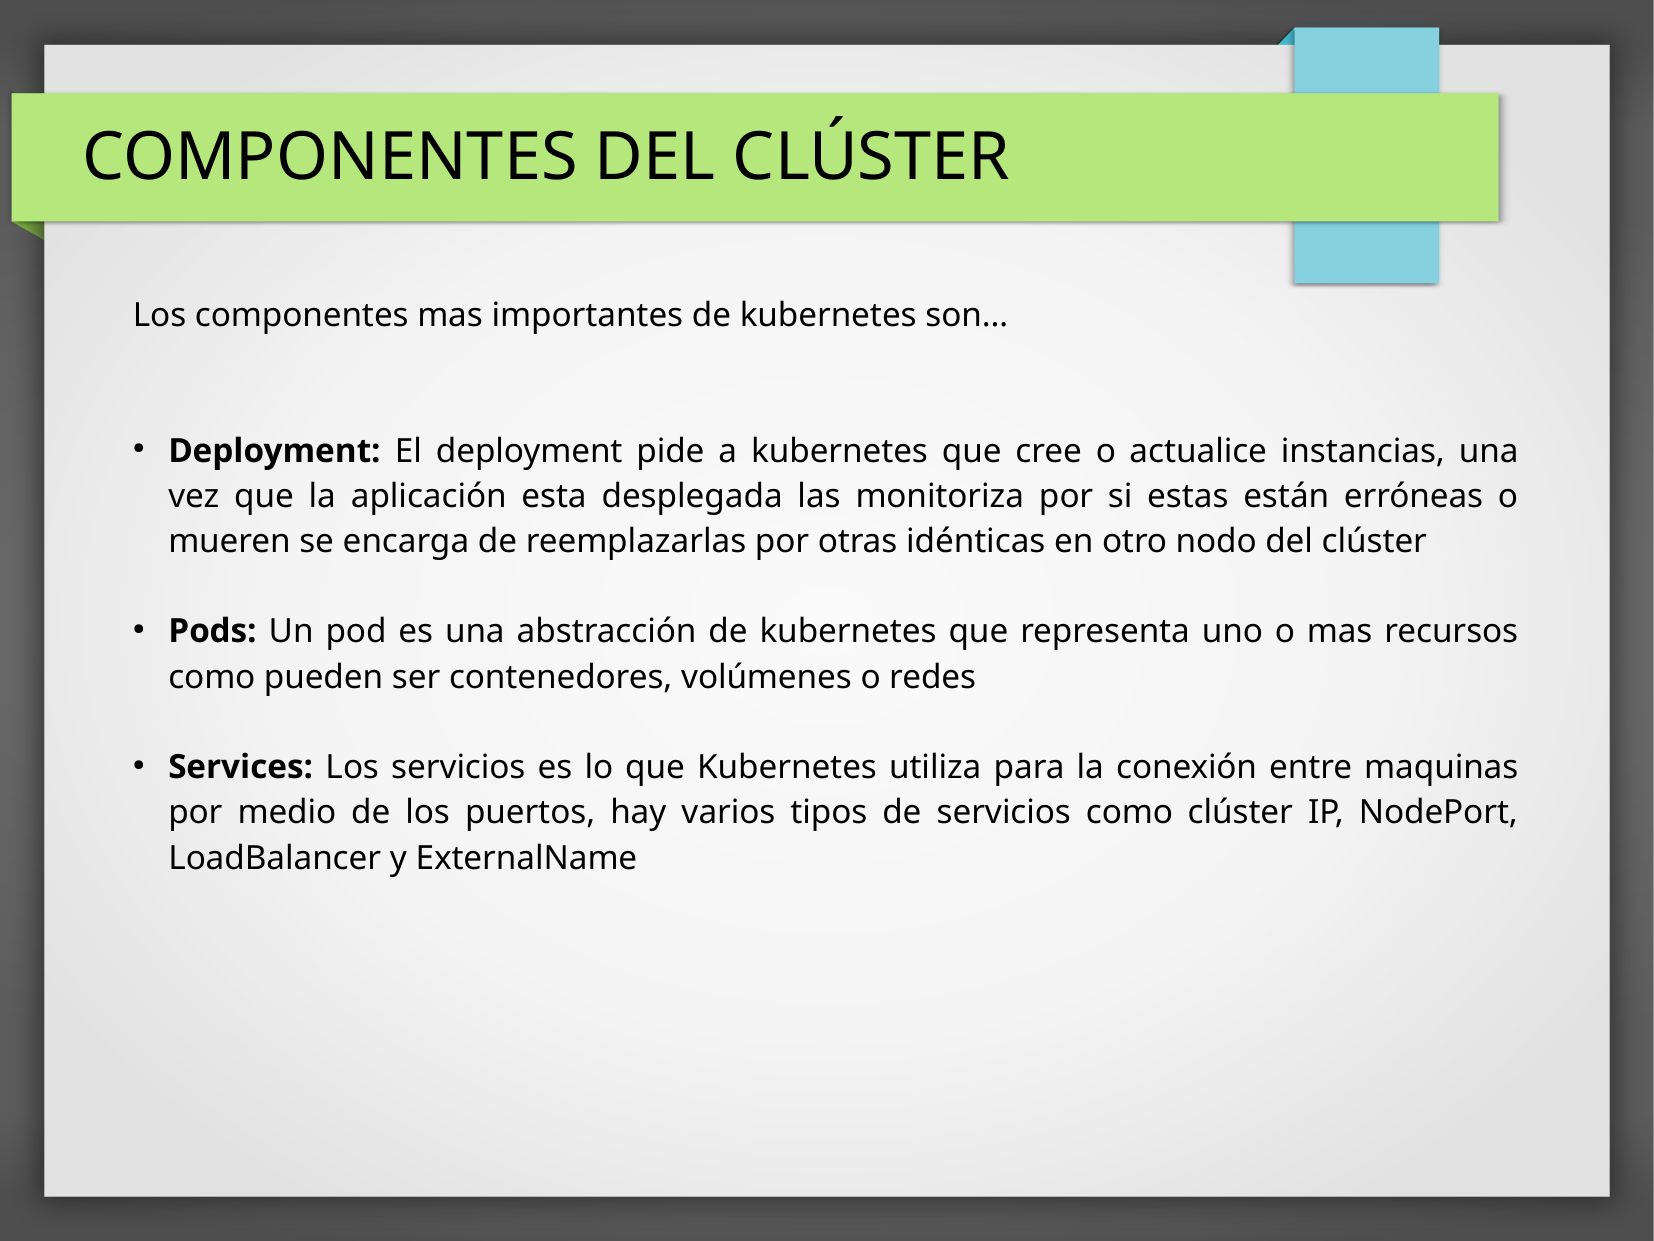

# COMPONENTES DEL CLÚSTER
Los componentes mas importantes de kubernetes son…
Deployment: El deployment pide a kubernetes que cree o actualice instancias, una vez que la aplicación esta desplegada las monitoriza por si estas están erróneas o mueren se encarga de reemplazarlas por otras idénticas en otro nodo del clúster
Pods: Un pod es una abstracción de kubernetes que representa uno o mas recursos como pueden ser contenedores, volúmenes o redes
Services: Los servicios es lo que Kubernetes utiliza para la conexión entre maquinas por medio de los puertos, hay varios tipos de servicios como clúster IP, NodePort, LoadBalancer y ExternalName